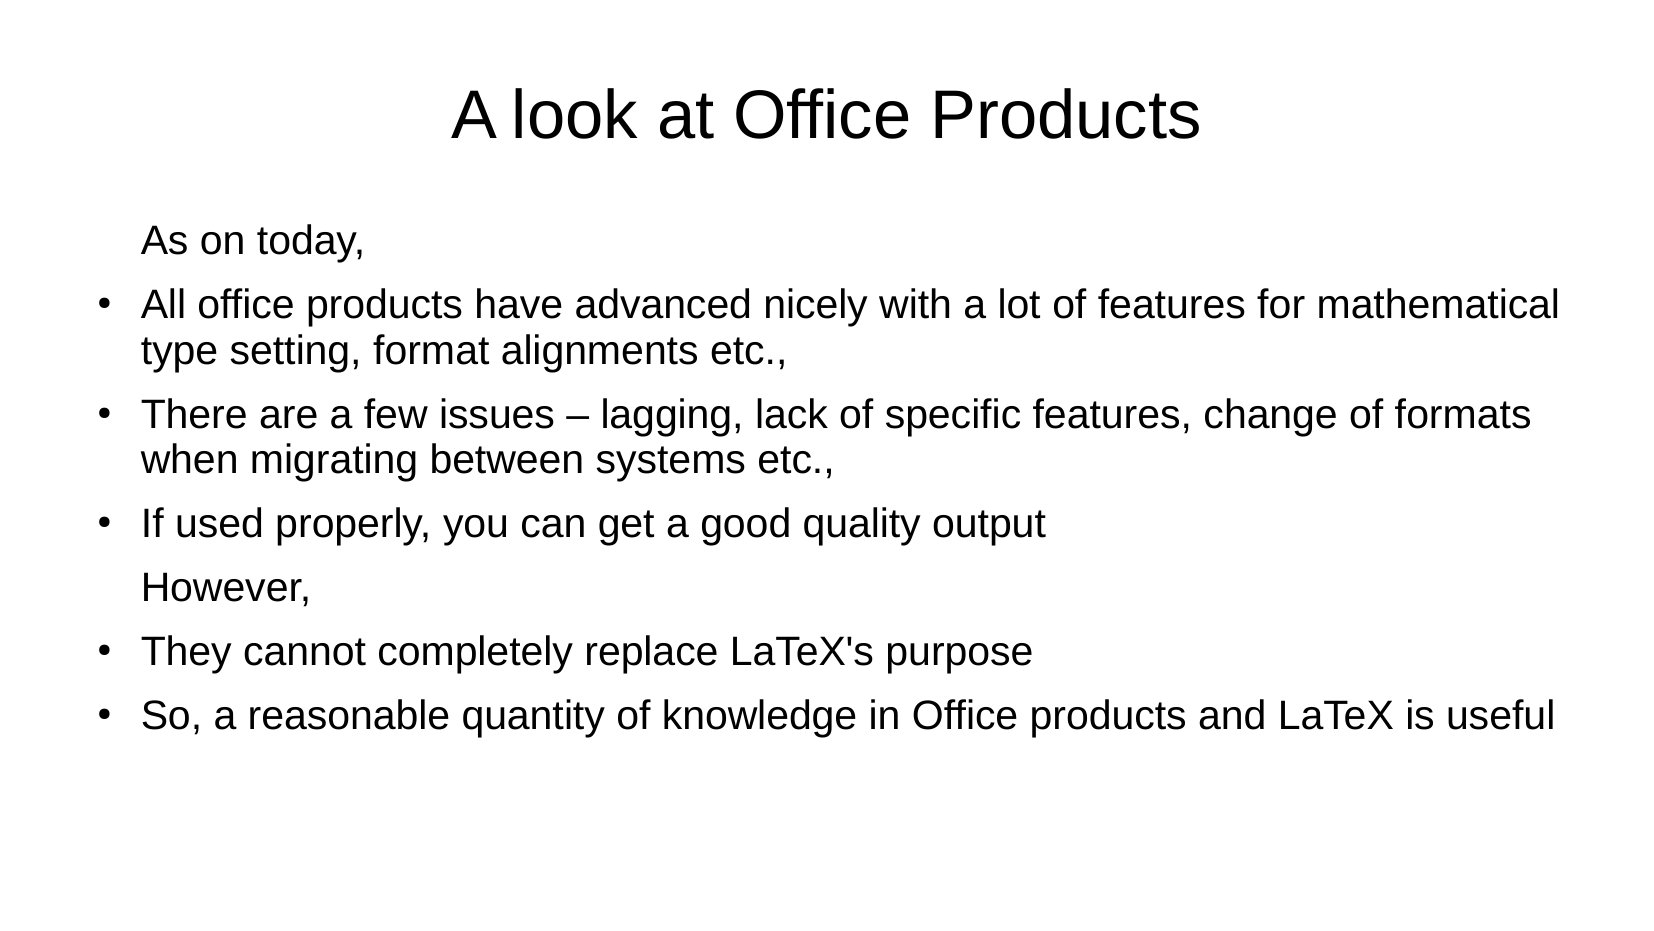

# A look at Office Products
As on today,
All office products have advanced nicely with a lot of features for mathematical type setting, format alignments etc.,
There are a few issues – lagging, lack of specific features, change of formats when migrating between systems etc.,
If used properly, you can get a good quality output
However,
They cannot completely replace LaTeX's purpose
So, a reasonable quantity of knowledge in Office products and LaTeX is useful